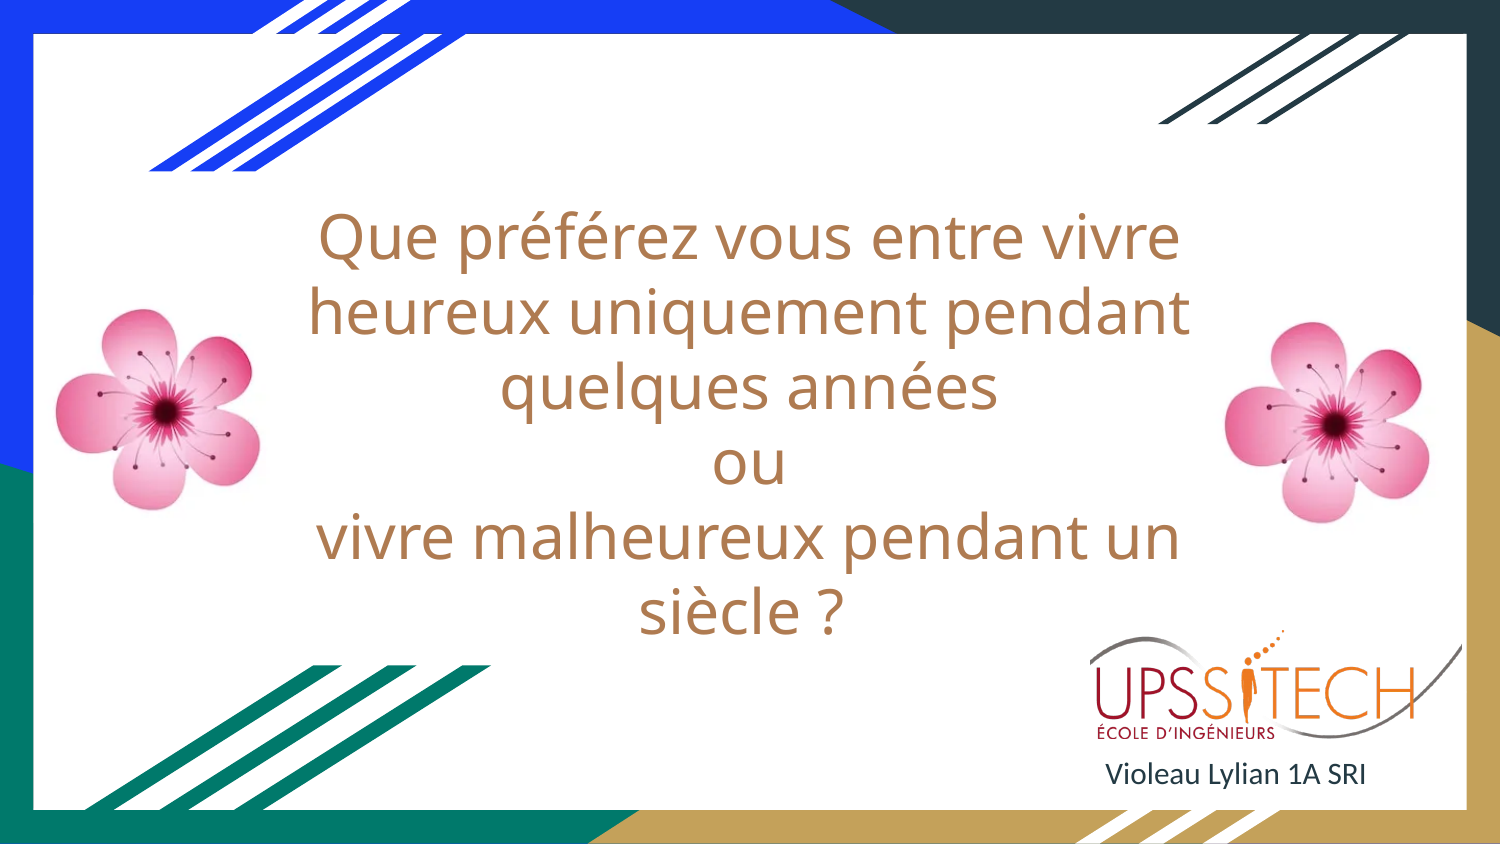

# Que préférez vous entre vivre heureux uniquement pendant quelques années ou vivre malheureux pendant un siècle ?
Violeau Lylian 1A SRI